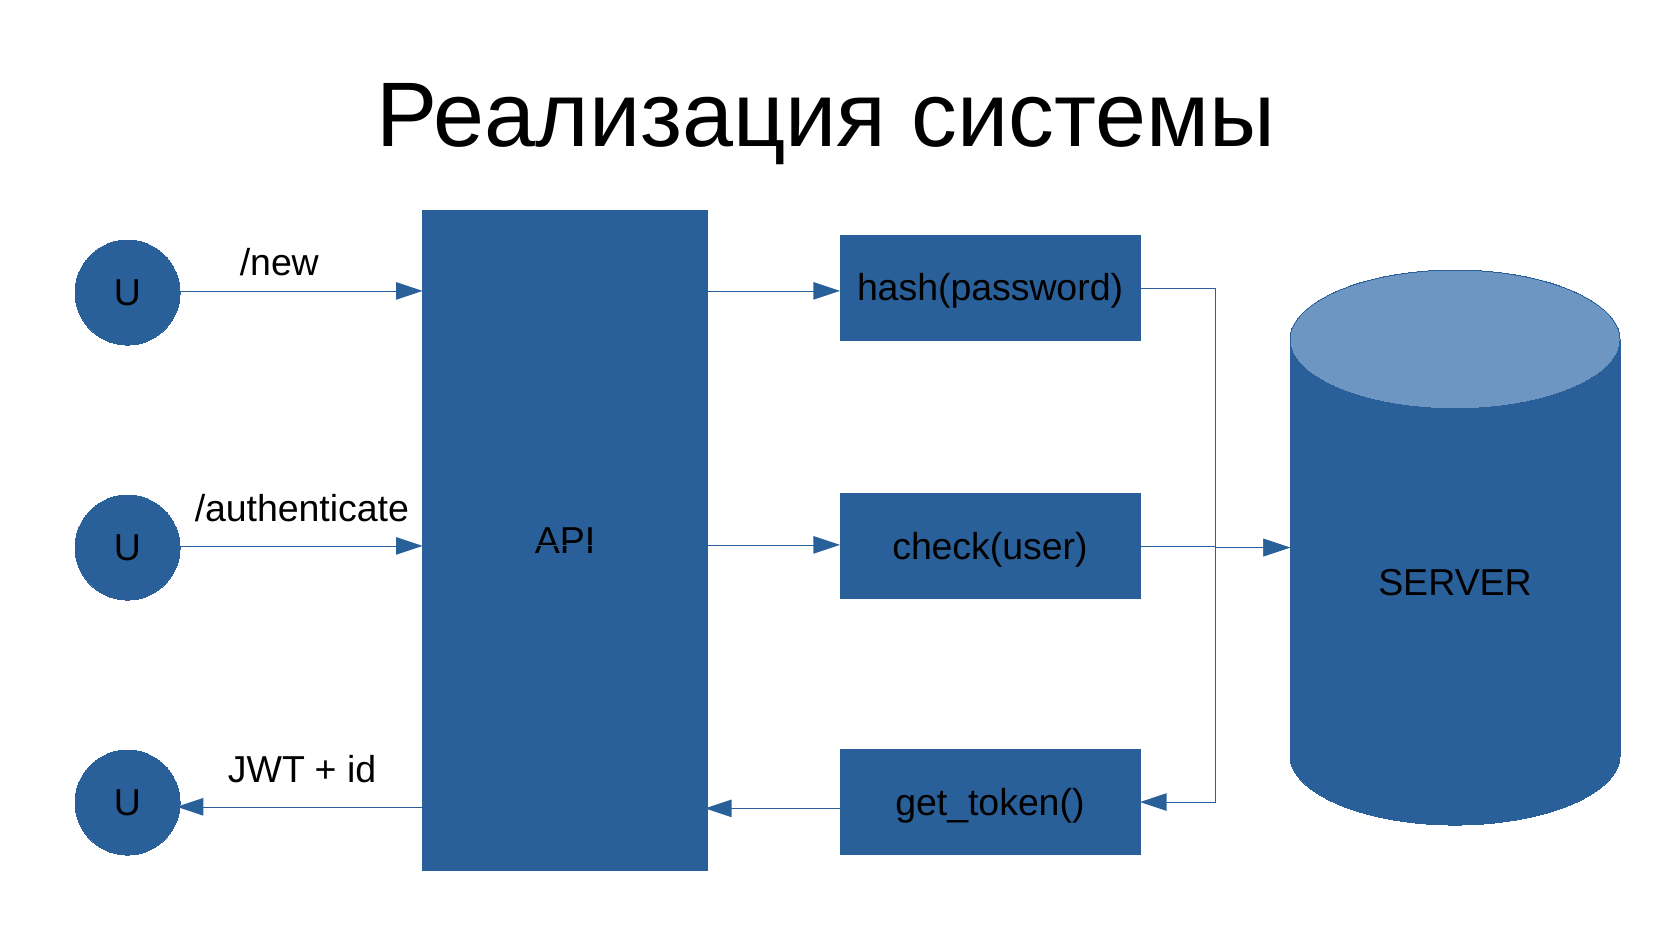

# Реализация системы
API
/new
hash(password)
U
SERVER
/authenticate
check(user)
U
JWT + id
get_token()
U